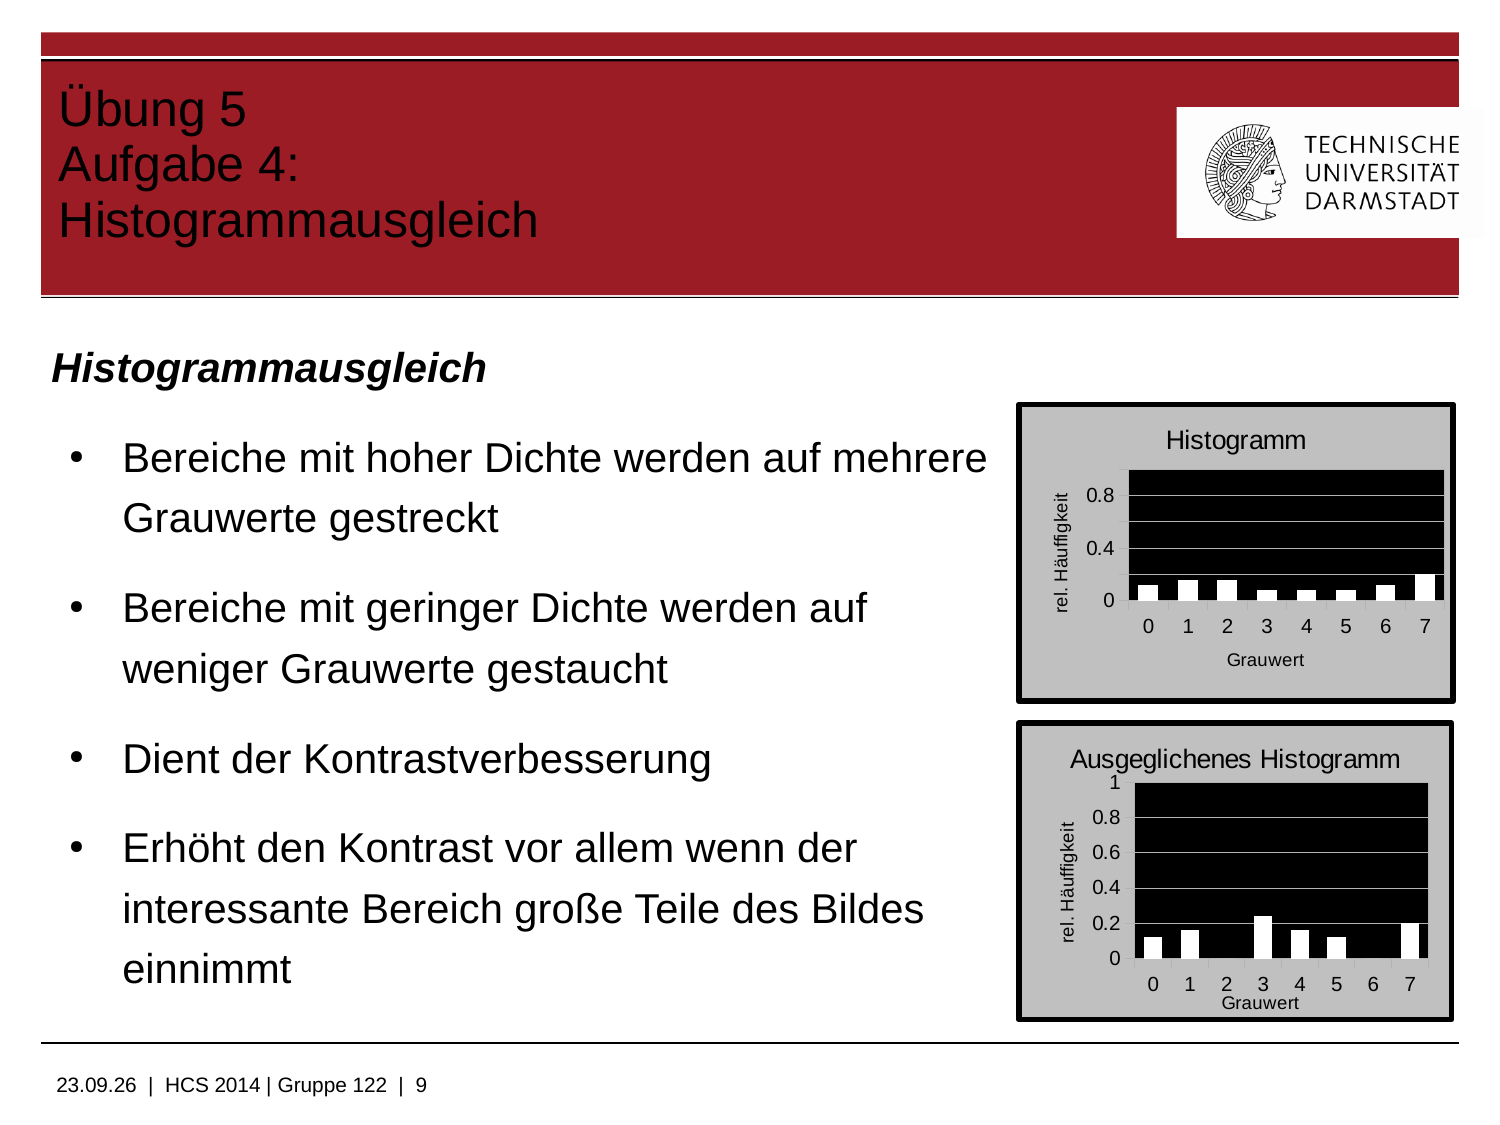

# Übung 5 Aufgabe 4: Histogrammausgleich
Histogrammausgleich
Bereiche mit hoher Dichte werden auf mehrere Grauwerte gestreckt
Bereiche mit geringer Dichte werden auf weniger Grauwerte gestaucht
Dient der Kontrastverbesserung
Erhöht den Kontrast vor allem wenn der interessante Bereich große Teile des Bildes einnimmt
### Chart: Histogramm
| Category | Spalte C |
|---|---|
| 0 | 0.12 |
| 1 | 0.16 |
| 2 | 0.16 |
| 3 | 0.08 |
| 4 | 0.08 |
| 5 | 0.08 |
| 6 | 0.12 |
| 7 | 0.2 |
### Chart: Ausgeglichenes Histogramm
| Category | Spalte H |
|---|---|
| 0 | 0.12 |
| 1 | 0.16 |
| 2 | 0.0 |
| 3 | 0.24 |
| 4 | 0.16 |
| 5 | 0.12 |
| 6 | 0.0 |
| 7 | 0.2 |